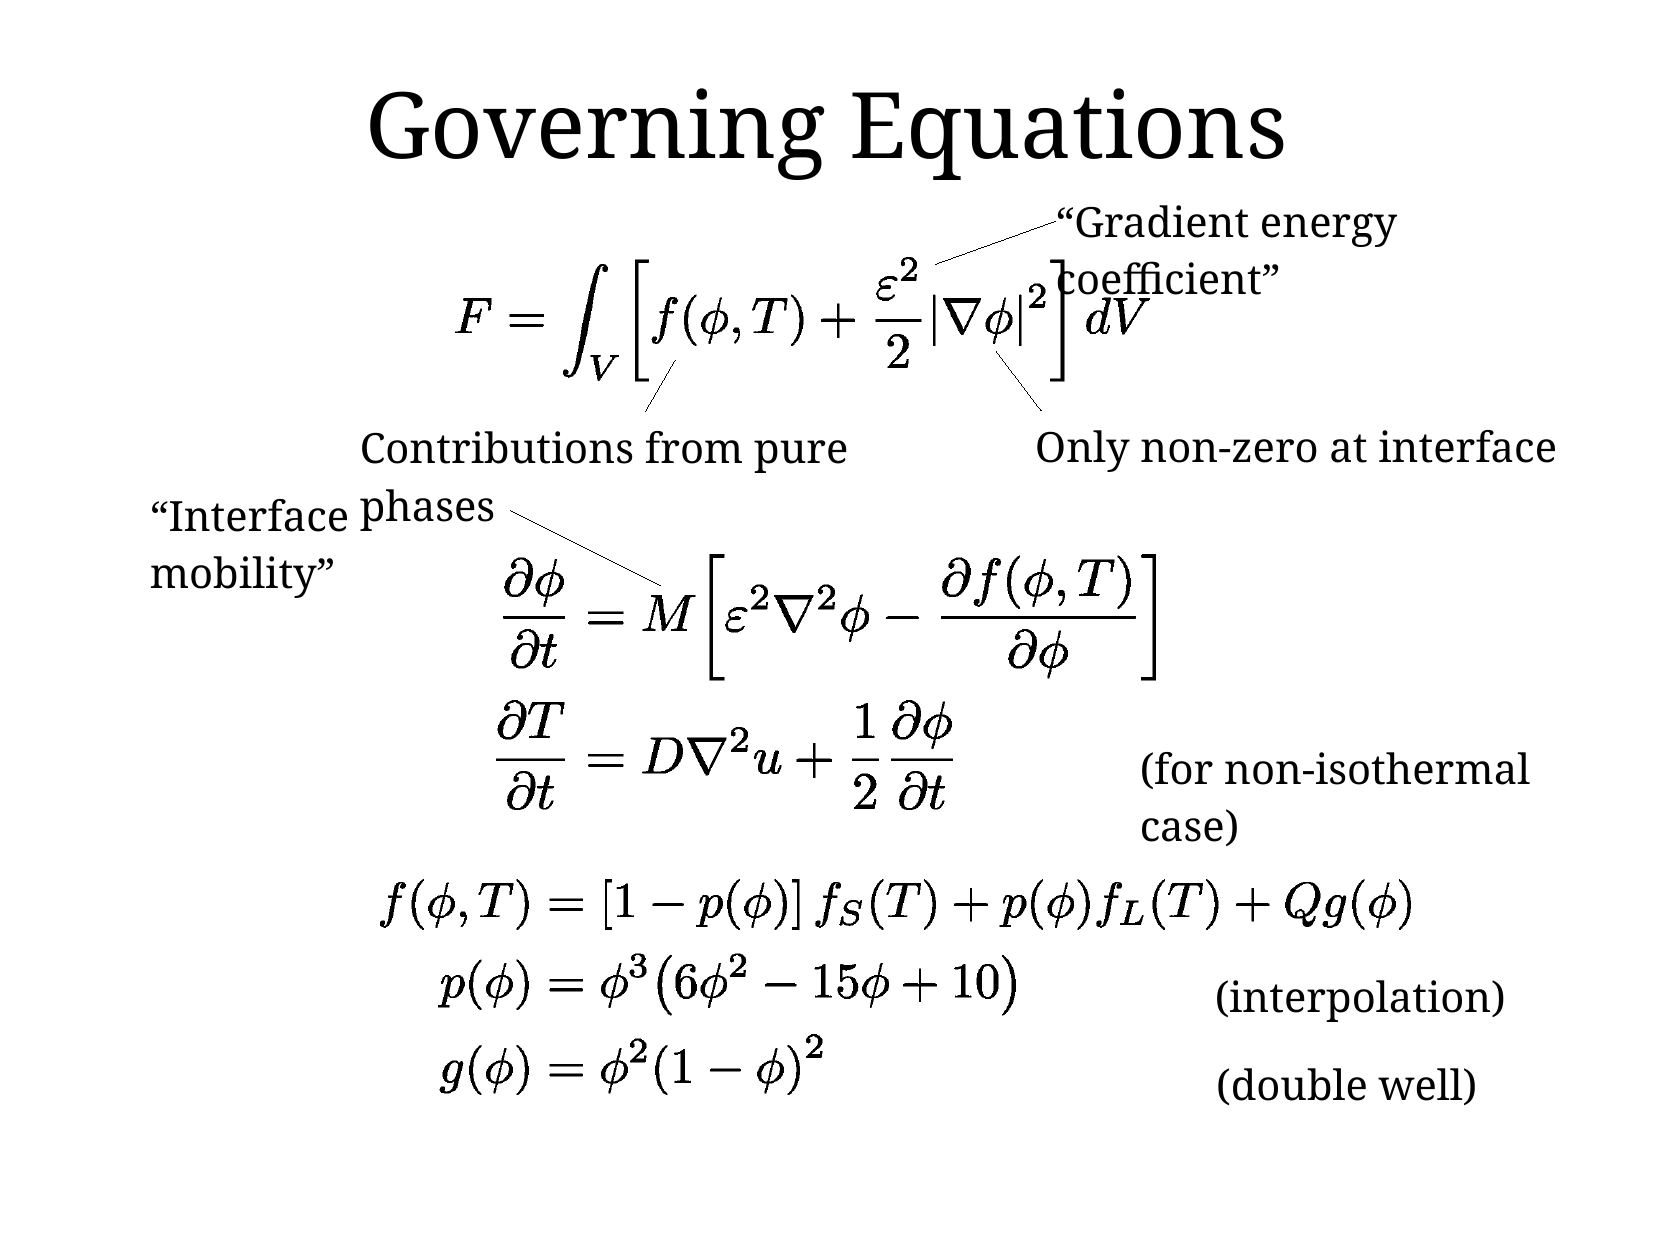

# Governing Equations
“Gradient energy coefficient”
Only non-zero at interface
Contributions from pure phases
“Interface mobility”
(for non-isothermal case)
(interpolation)
(double well)